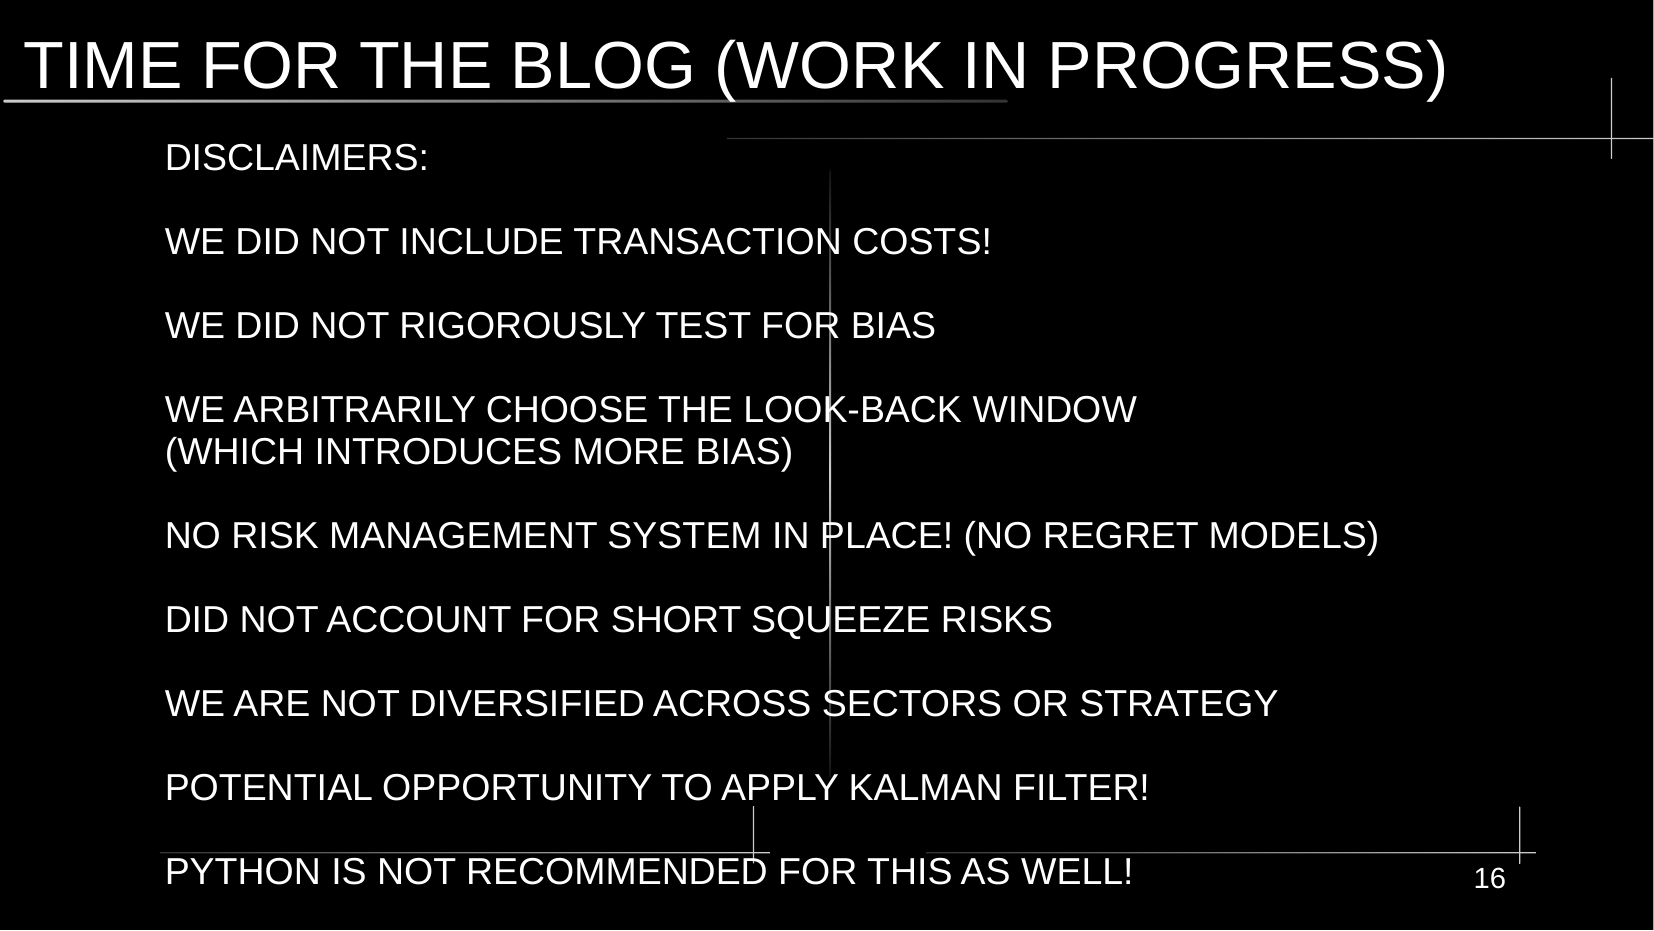

# TIME FOR THE BLOG (WORK IN PROGRESS)
DISCLAIMERS:
WE DID NOT INCLUDE TRANSACTION COSTS!
WE DID NOT RIGOROUSLY TEST FOR BIAS
WE ARBITRARILY CHOOSE THE LOOK-BACK WINDOW
(WHICH INTRODUCES MORE BIAS)
NO RISK MANAGEMENT SYSTEM IN PLACE! (NO REGRET MODELS)
DID NOT ACCOUNT FOR SHORT SQUEEZE RISKS
WE ARE NOT DIVERSIFIED ACROSS SECTORS OR STRATEGY
POTENTIAL OPPORTUNITY TO APPLY KALMAN FILTER!
PYTHON IS NOT RECOMMENDED FOR THIS AS WELL!
16